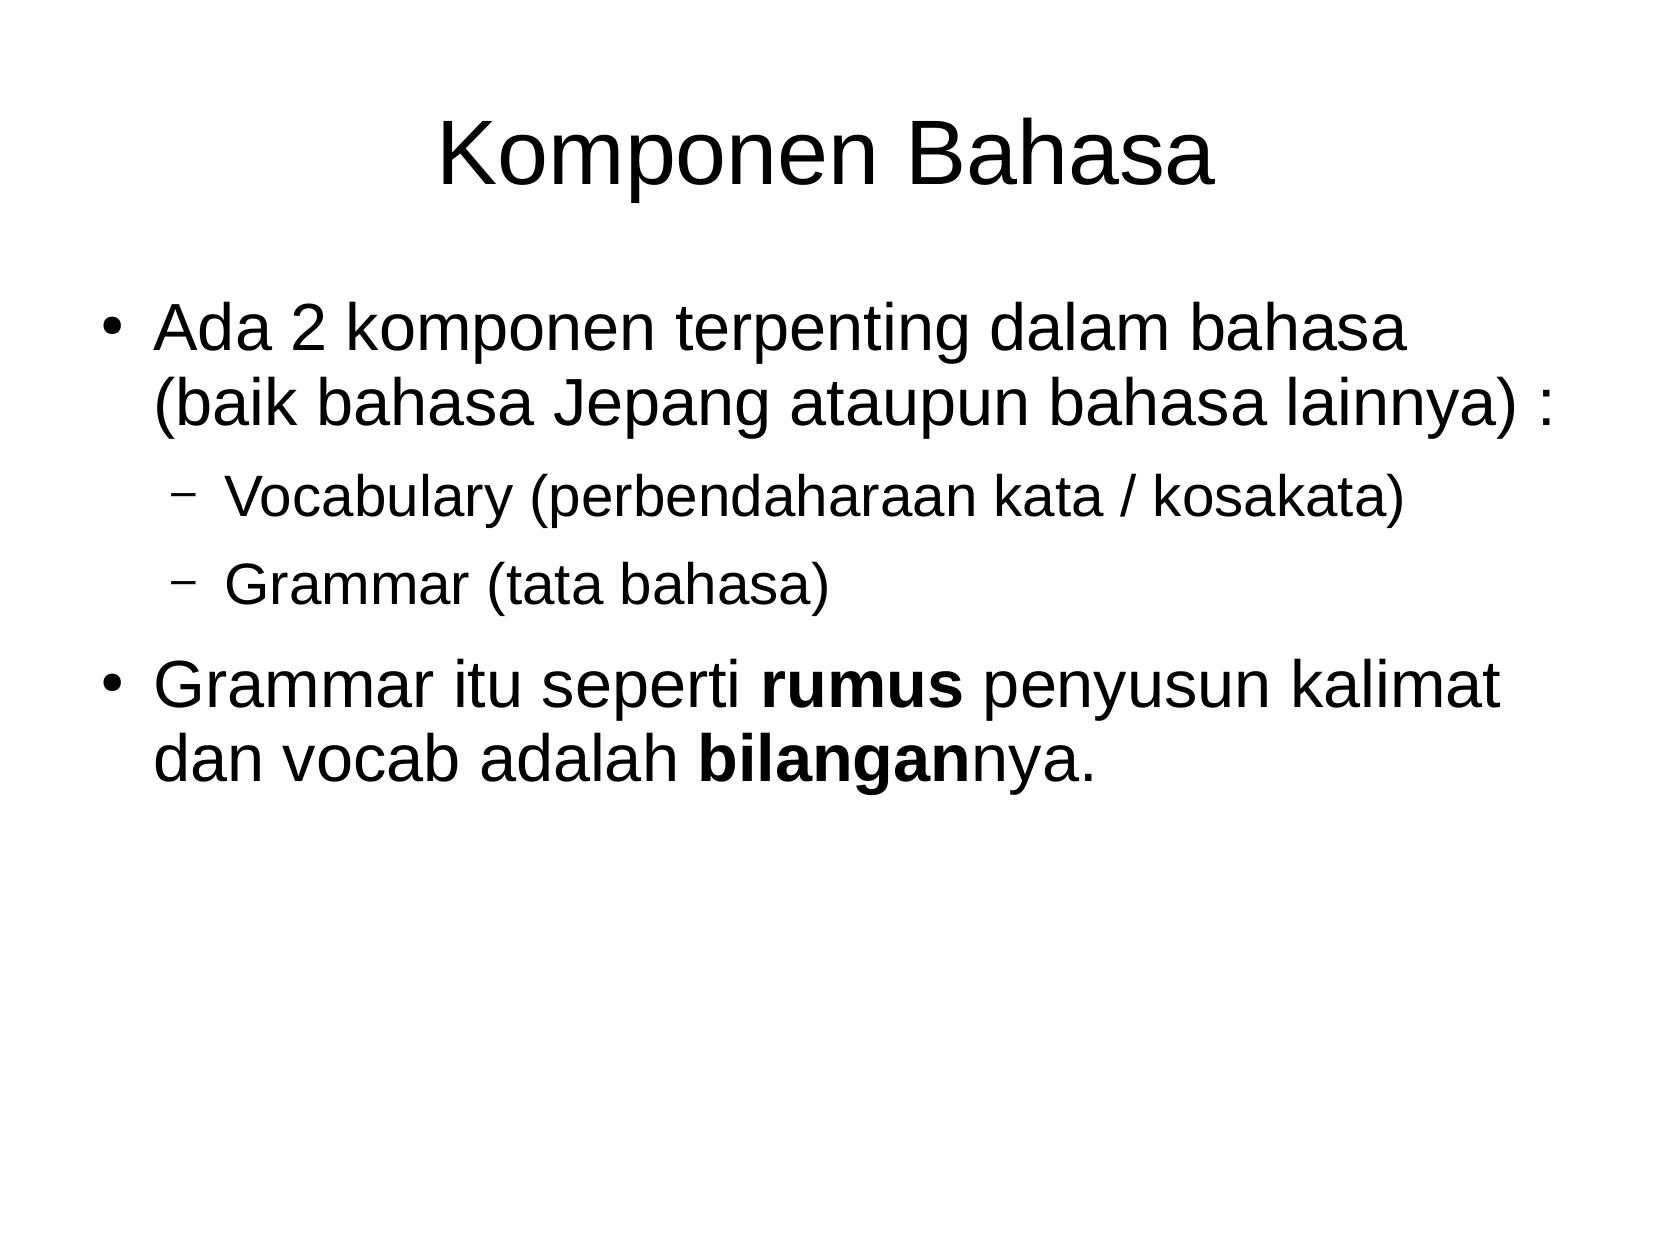

# Komponen Bahasa
Ada 2 komponen terpenting dalam bahasa (baik bahasa Jepang ataupun bahasa lainnya) :
Vocabulary (perbendaharaan kata / kosakata)
Grammar (tata bahasa)
Grammar itu seperti rumus penyusun kalimat dan vocab adalah bilangannya.